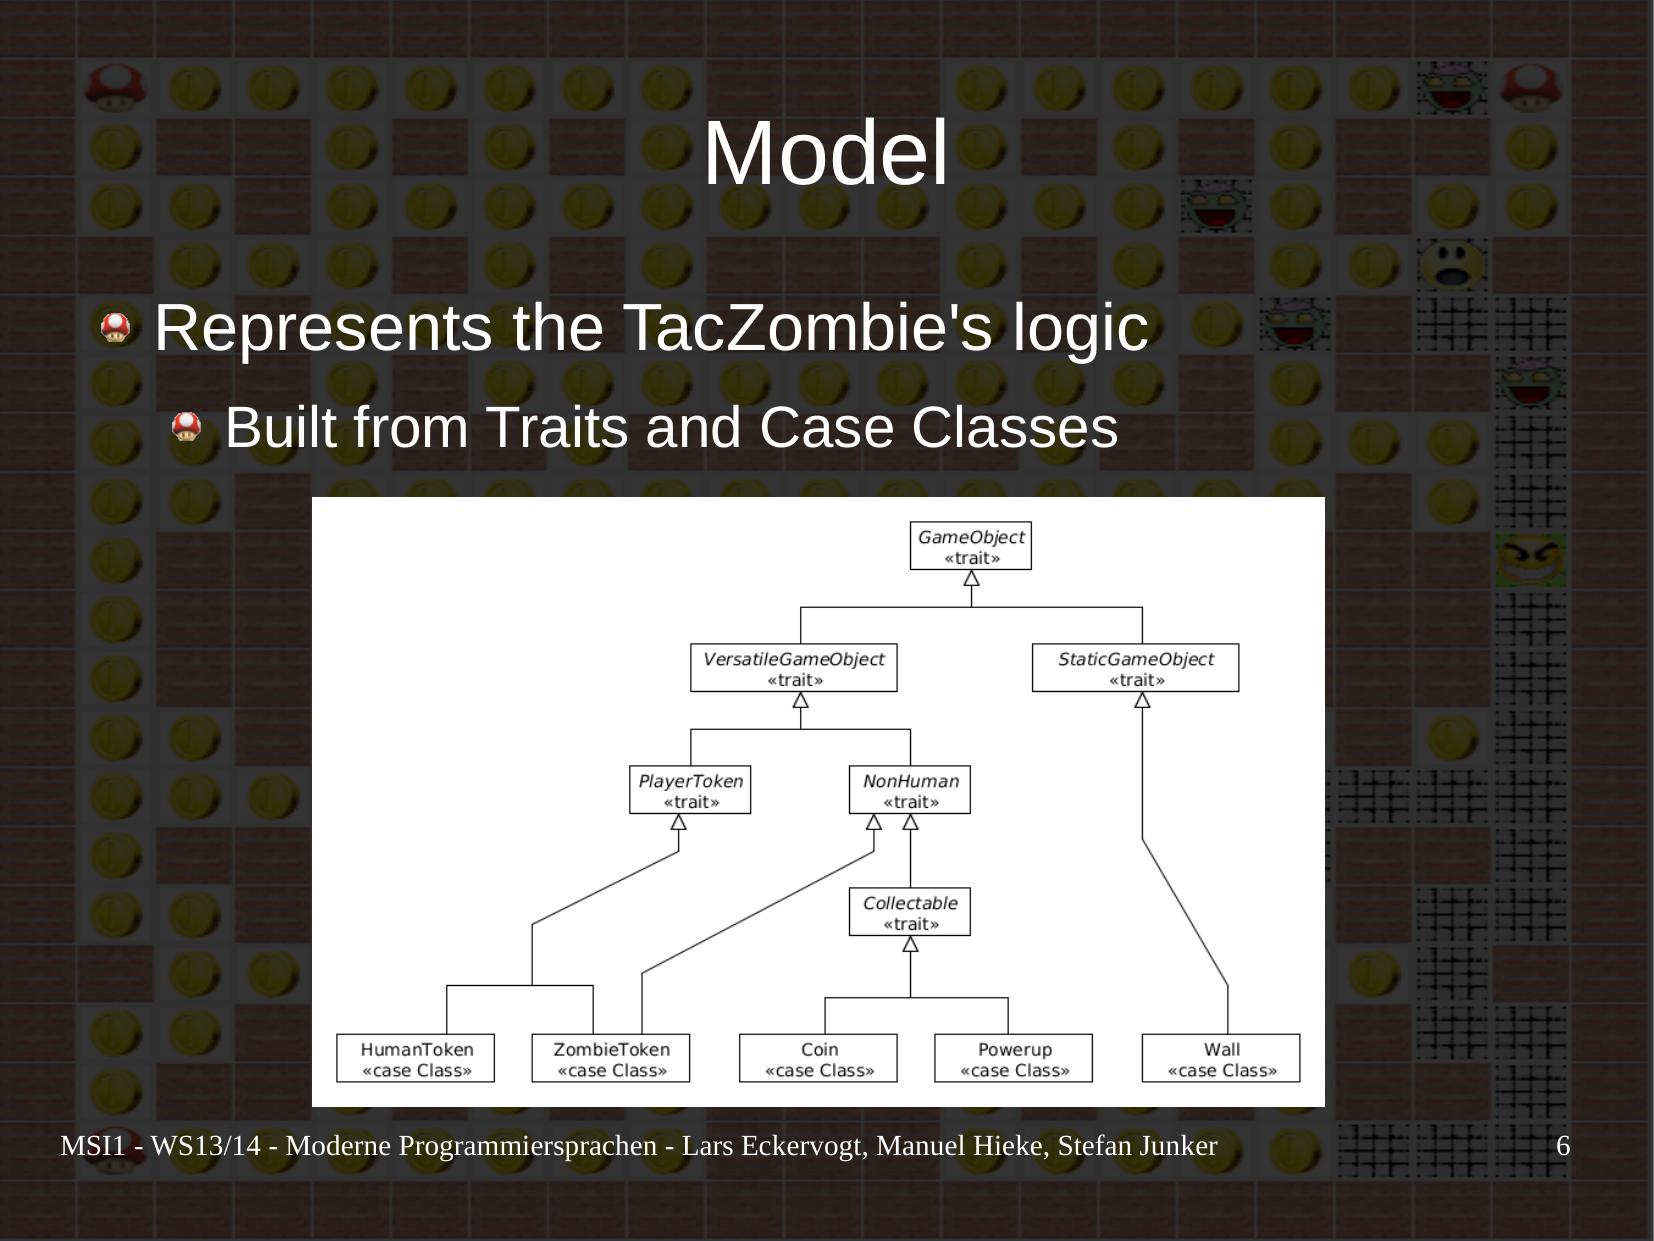

# Model
Represents the TacZombie's logic
Built from Traits and Case Classes
MSI1 - WS13/14 - Moderne Programmiersprachen - Lars Eckervogt, Manuel Hieke, Stefan Junker
6